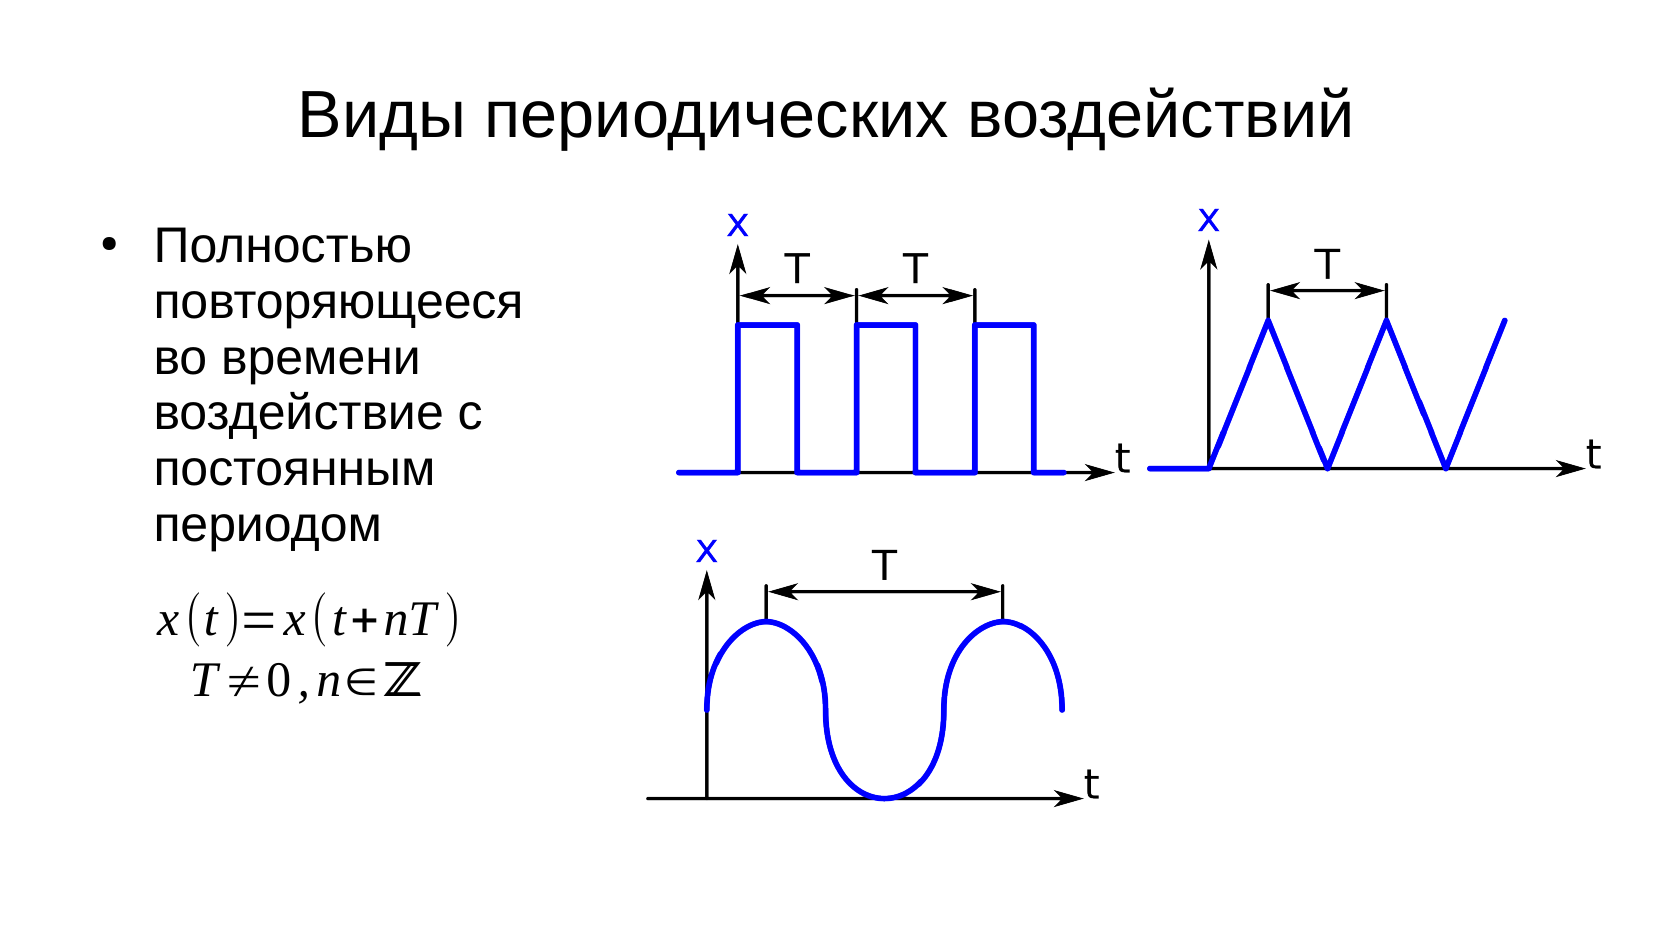

# Виды периодических воздействий
Полностью повторяющееся во времени воздействие с постоянным периодом